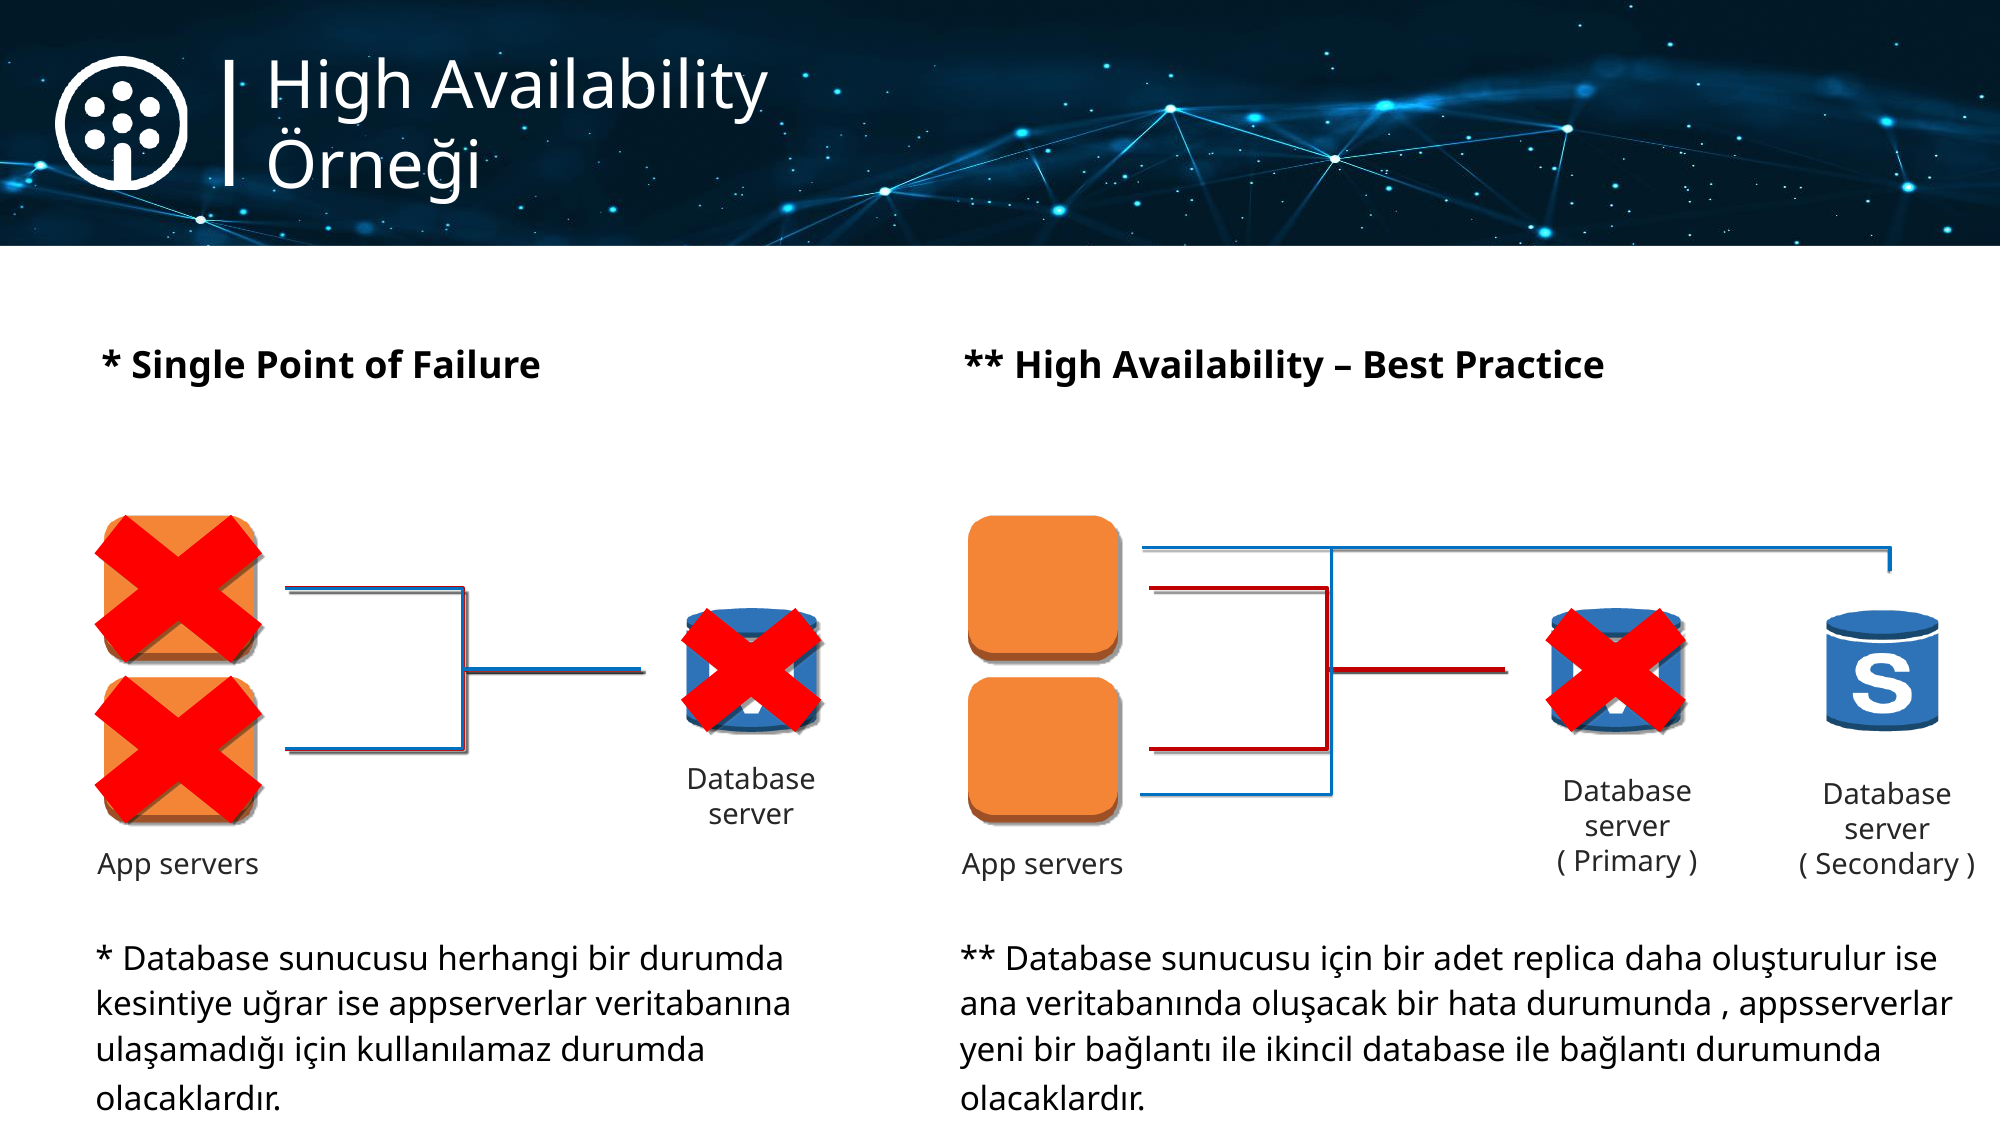

High Availability
Örneği
* Single Point of Failure
** High Availability – Best Practice
Database server
( Secondary )
Database server
Database server
( Primary )
App servers
App servers
* Database sunucusu herhangi bir durumda kesintiye uğrar ise appserverlar veritabanına ulaşamadığı için kullanılamaz durumda olacaklardır.
** Database sunucusu için bir adet replica daha oluşturulur ise ana veritabanında oluşacak bir hata durumunda , appsserverlar yeni bir bağlantı ile ikincil database ile bağlantı durumunda olacaklardır.